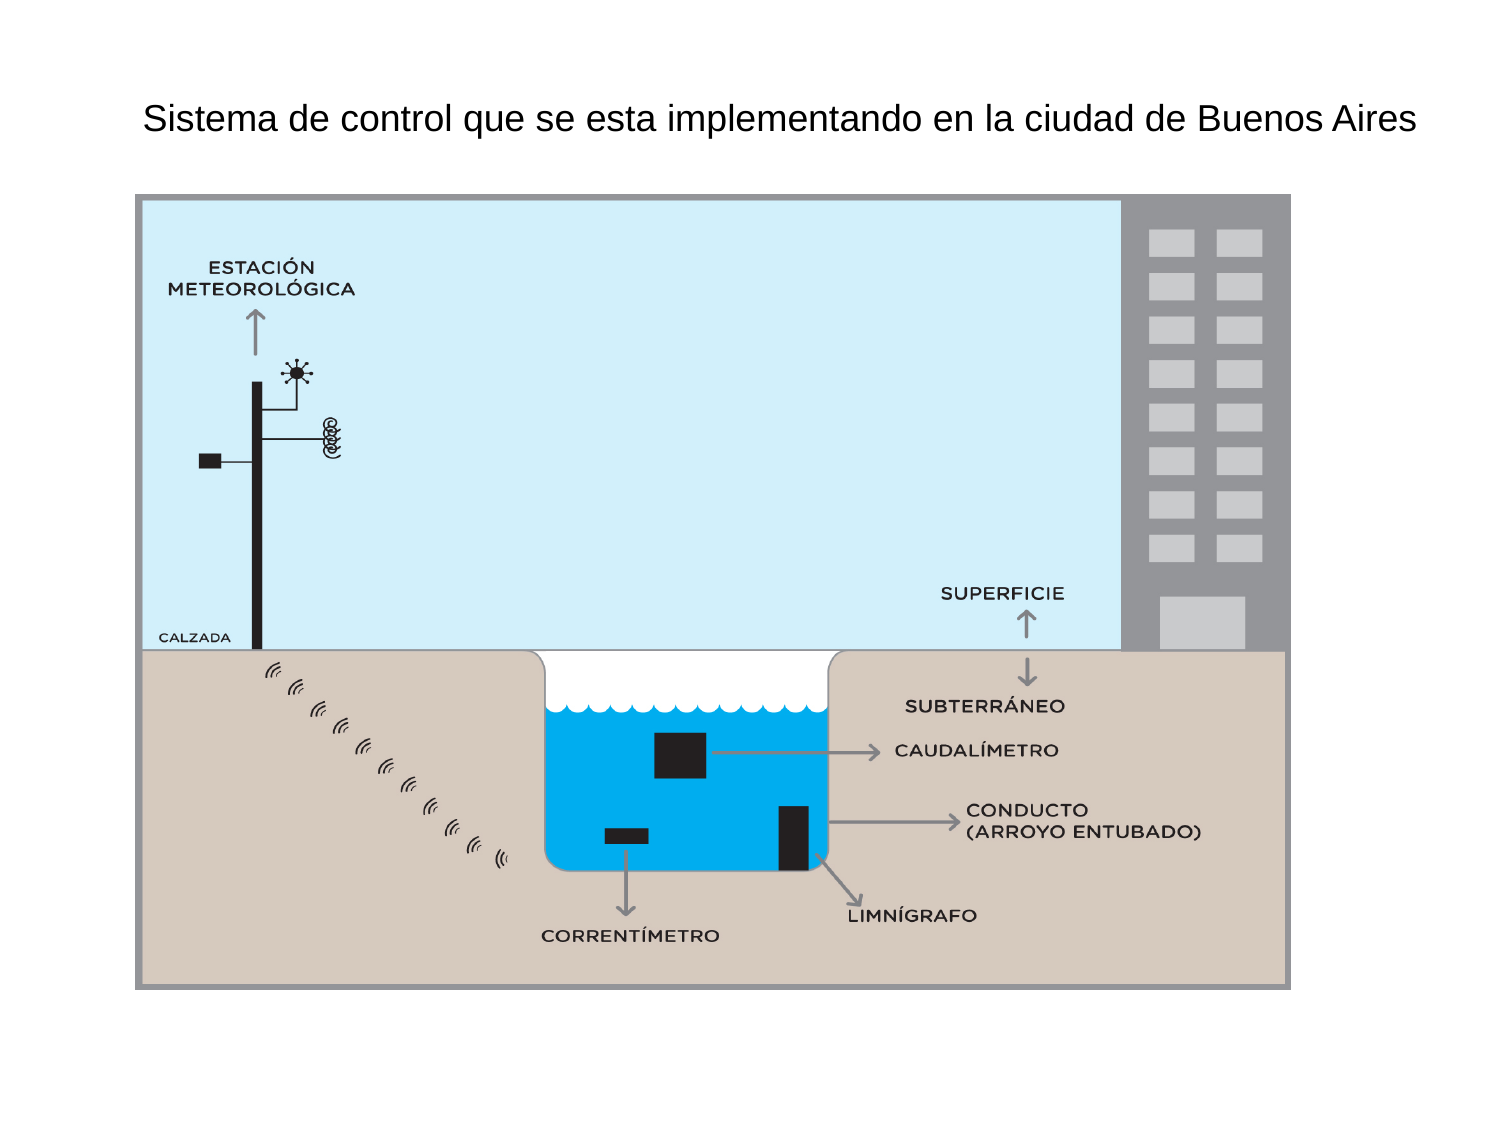

Sistema de control que se esta implementando en la ciudad de Buenos Aires